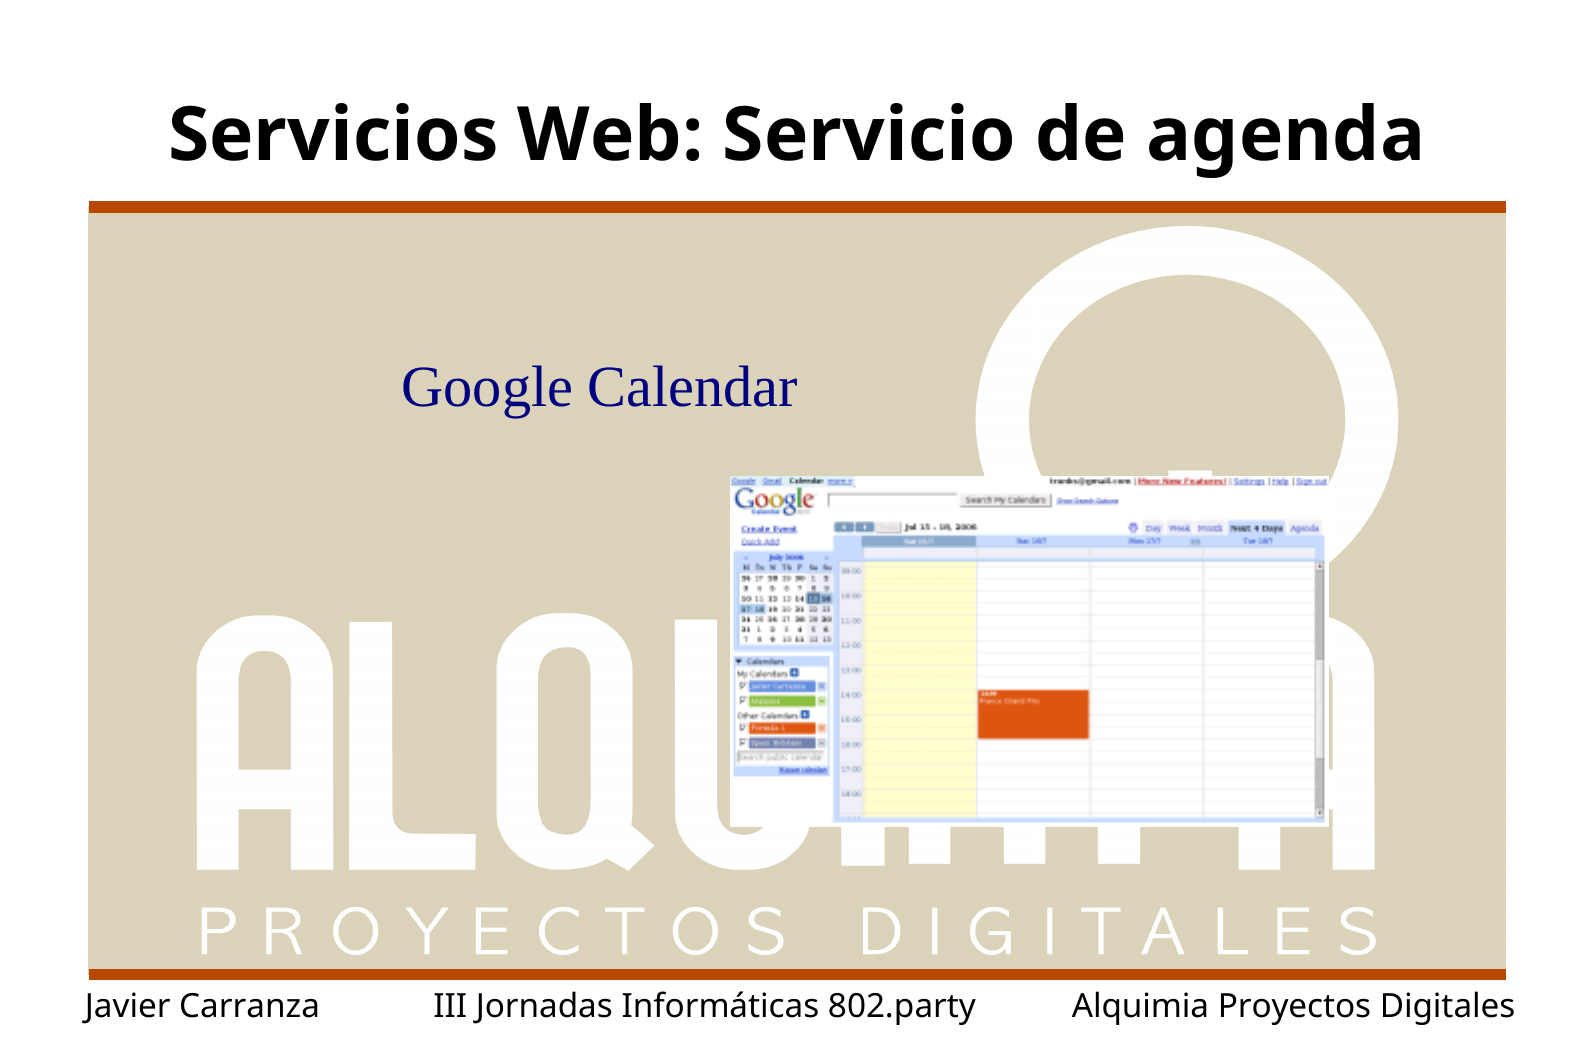

# Servicios Web: Servicio de agenda
Google Calendar
 Javier Carranza III Jornadas Informáticas 802.party Alquimia Proyectos Digitales